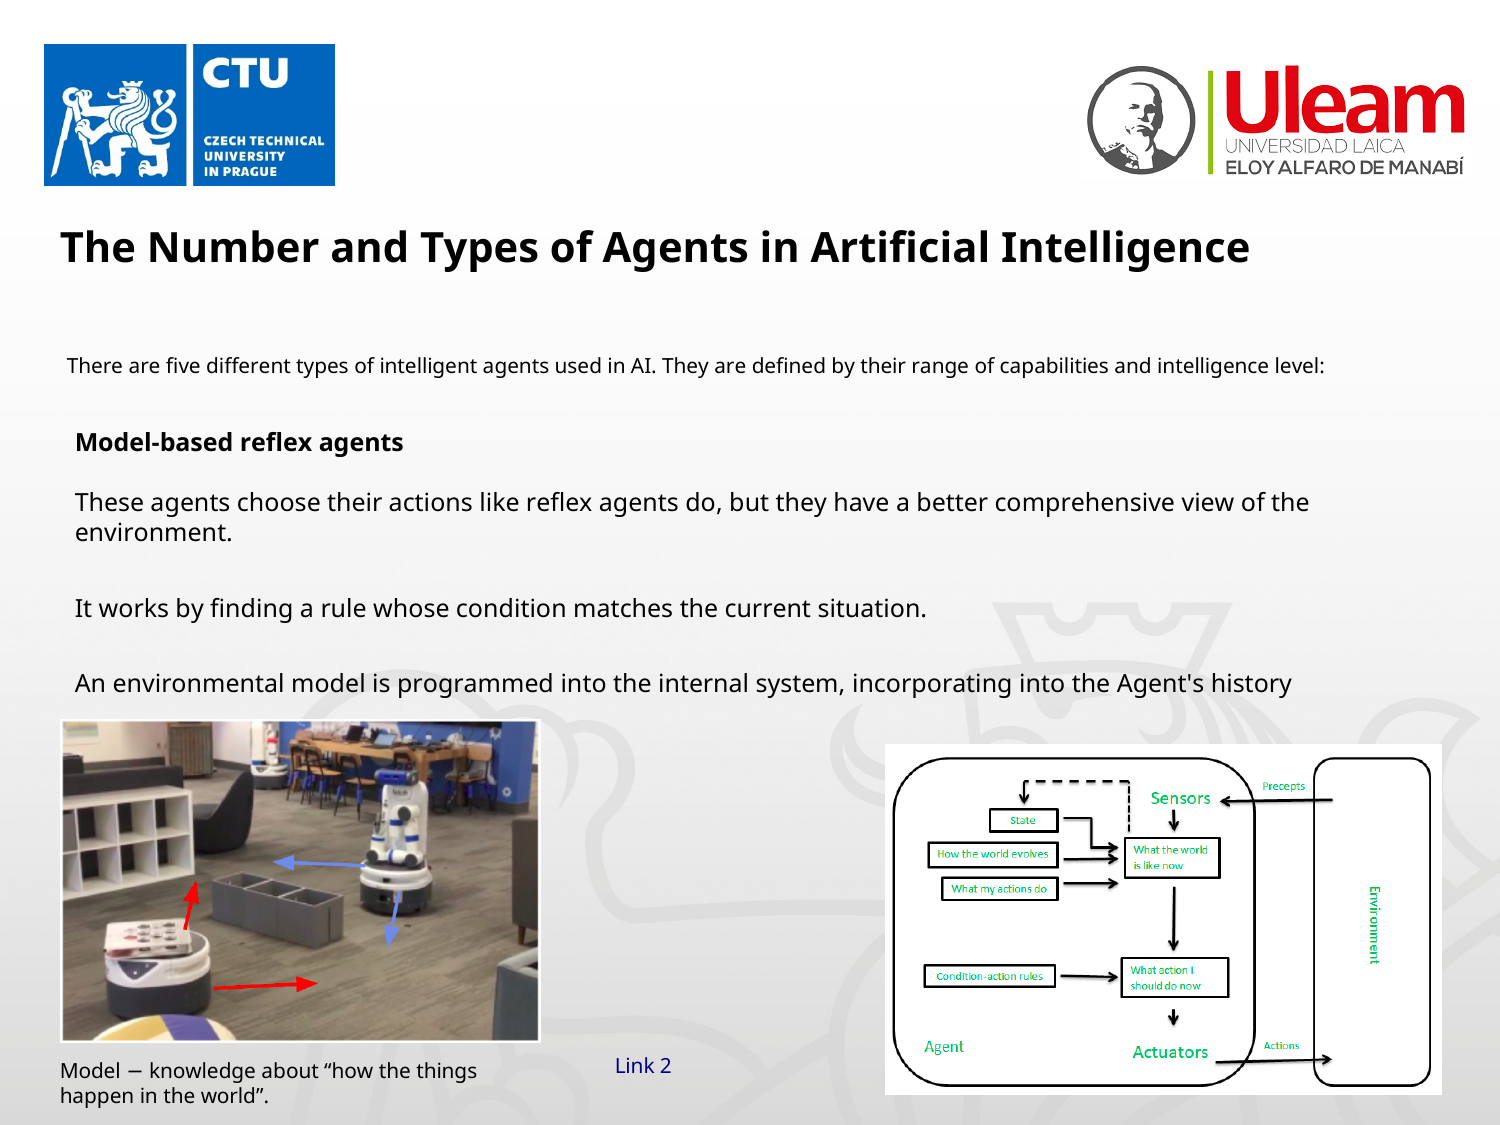

# The Number and Types of Agents in Artificial Intelligence
There are five different types of intelligent agents used in AI. They are defined by their range of capabilities and intelligence level:
Model-based reflex agents
These agents choose their actions like reflex agents do, but they have a better comprehensive view of the environment.
It works by finding a rule whose condition matches the current situation.
An environmental model is programmed into the internal system, incorporating into the Agent's history
Link 2
Model − knowledge about “how the things happen in the world”.